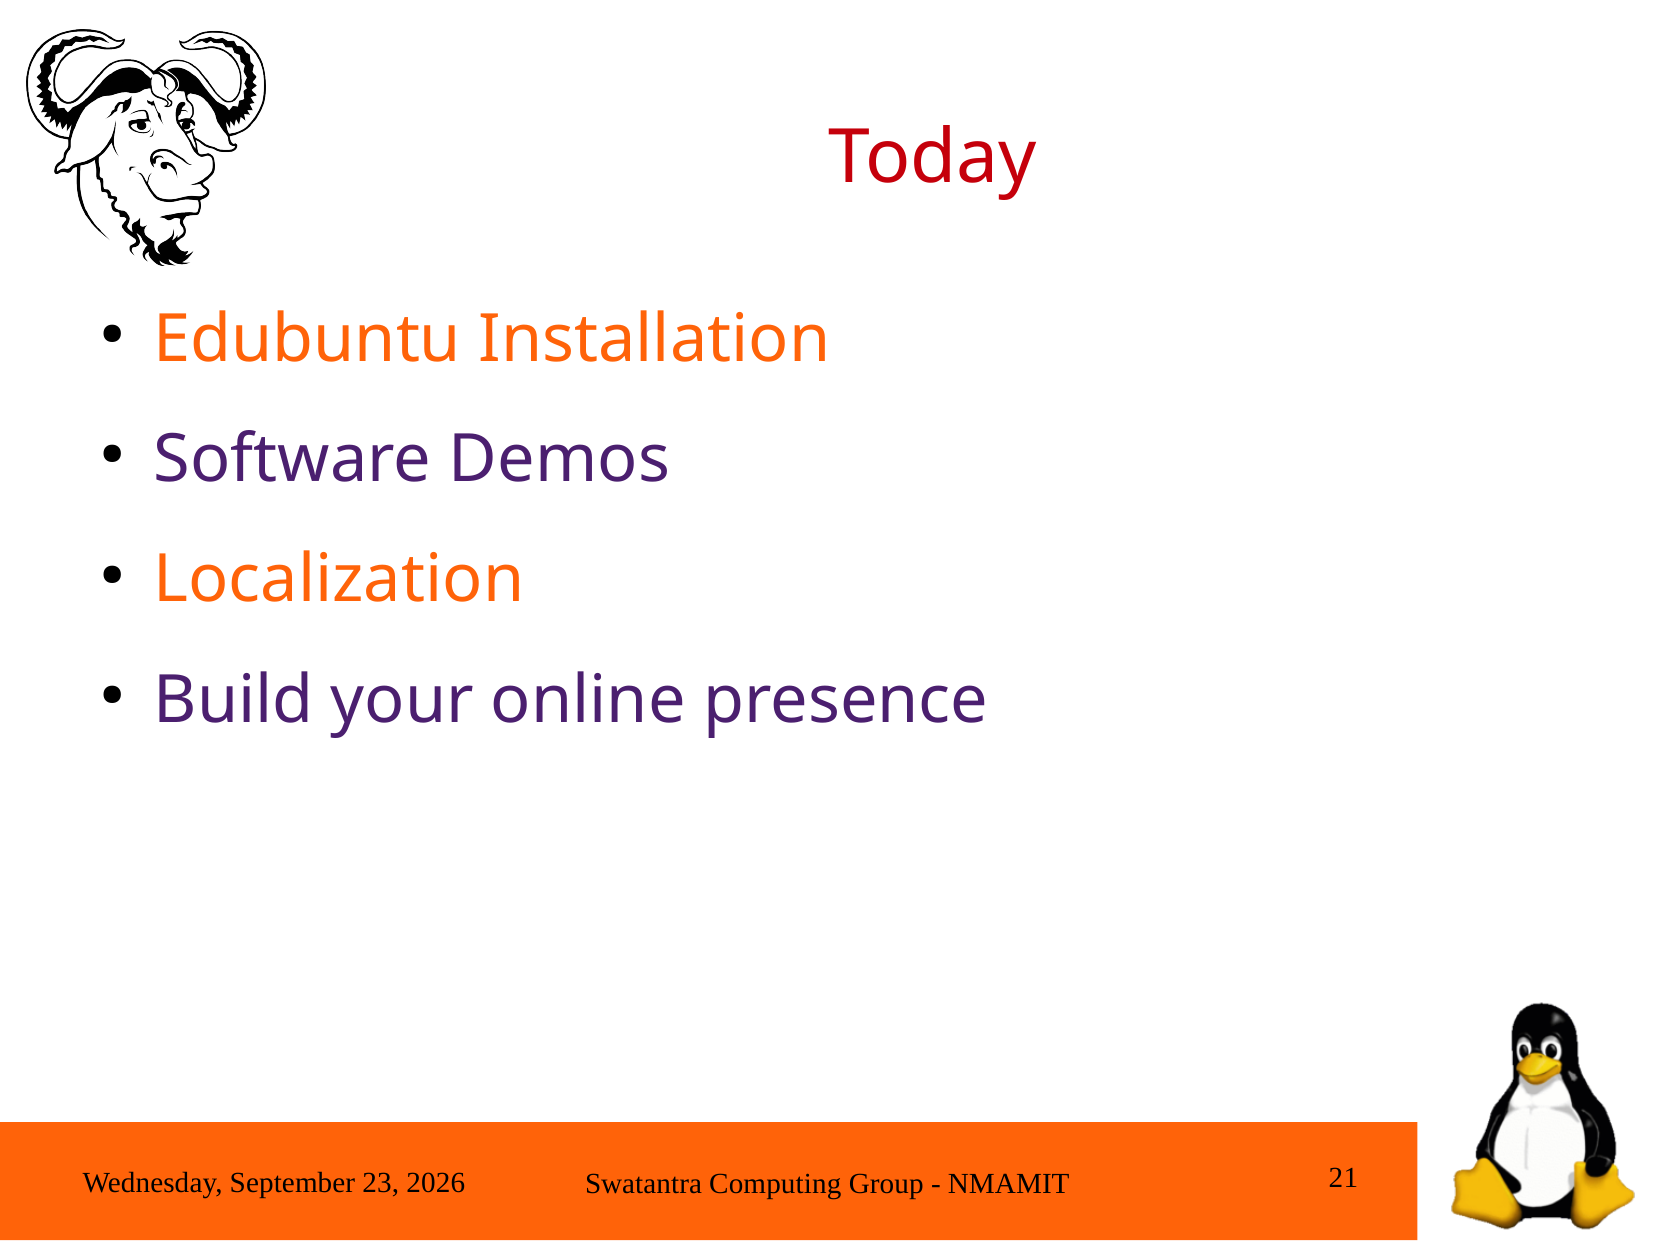

# Today
Edubuntu Installation
Software Demos
Localization
Build your online presence
21
Swatantra Computing Group - NMAMIT